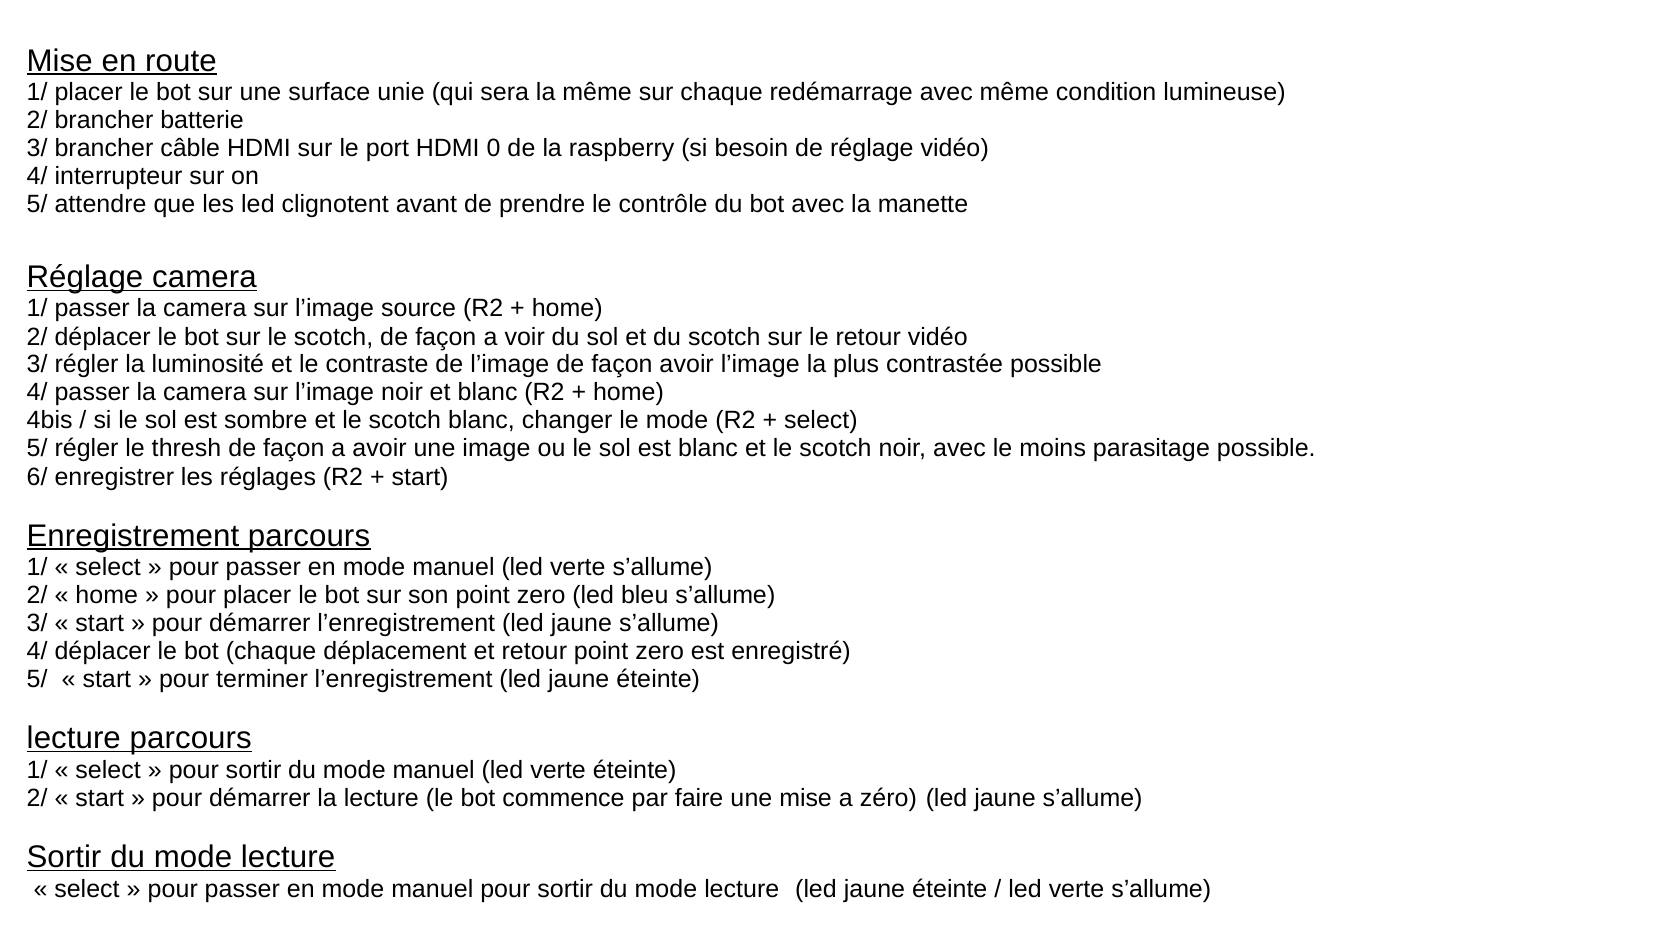

Mise en route
1/ placer le bot sur une surface unie (qui sera la même sur chaque redémarrage avec même condition lumineuse)
2/ brancher batterie
3/ brancher câble HDMI sur le port HDMI 0 de la raspberry (si besoin de réglage vidéo)
4/ interrupteur sur on
5/ attendre que les led clignotent avant de prendre le contrôle du bot avec la manette
Réglage camera
1/ passer la camera sur l’image source (R2 + home)
2/ déplacer le bot sur le scotch, de façon a voir du sol et du scotch sur le retour vidéo
3/ régler la luminosité et le contraste de l’image de façon avoir l’image la plus contrastée possible
4/ passer la camera sur l’image noir et blanc (R2 + home)
4bis / si le sol est sombre et le scotch blanc, changer le mode (R2 + select)
5/ régler le thresh de façon a avoir une image ou le sol est blanc et le scotch noir, avec le moins parasitage possible.
6/ enregistrer les réglages (R2 + start)
Enregistrement parcours
1/ « select » pour passer en mode manuel (led verte s’allume)
2/ « home » pour placer le bot sur son point zero (led bleu s’allume)
3/ « start » pour démarrer l’enregistrement (led jaune s’allume)
4/ déplacer le bot (chaque déplacement et retour point zero est enregistré)
5/  « start » pour terminer l’enregistrement (led jaune éteinte)
lecture parcours
1/ « select » pour sortir du mode manuel (led verte éteinte)
2/ « start » pour démarrer la lecture (le bot commence par faire une mise a zéro) (led jaune s’allume)
Sortir du mode lecture
 « select » pour passer en mode manuel pour sortir du mode lecture (led jaune éteinte / led verte s’allume)